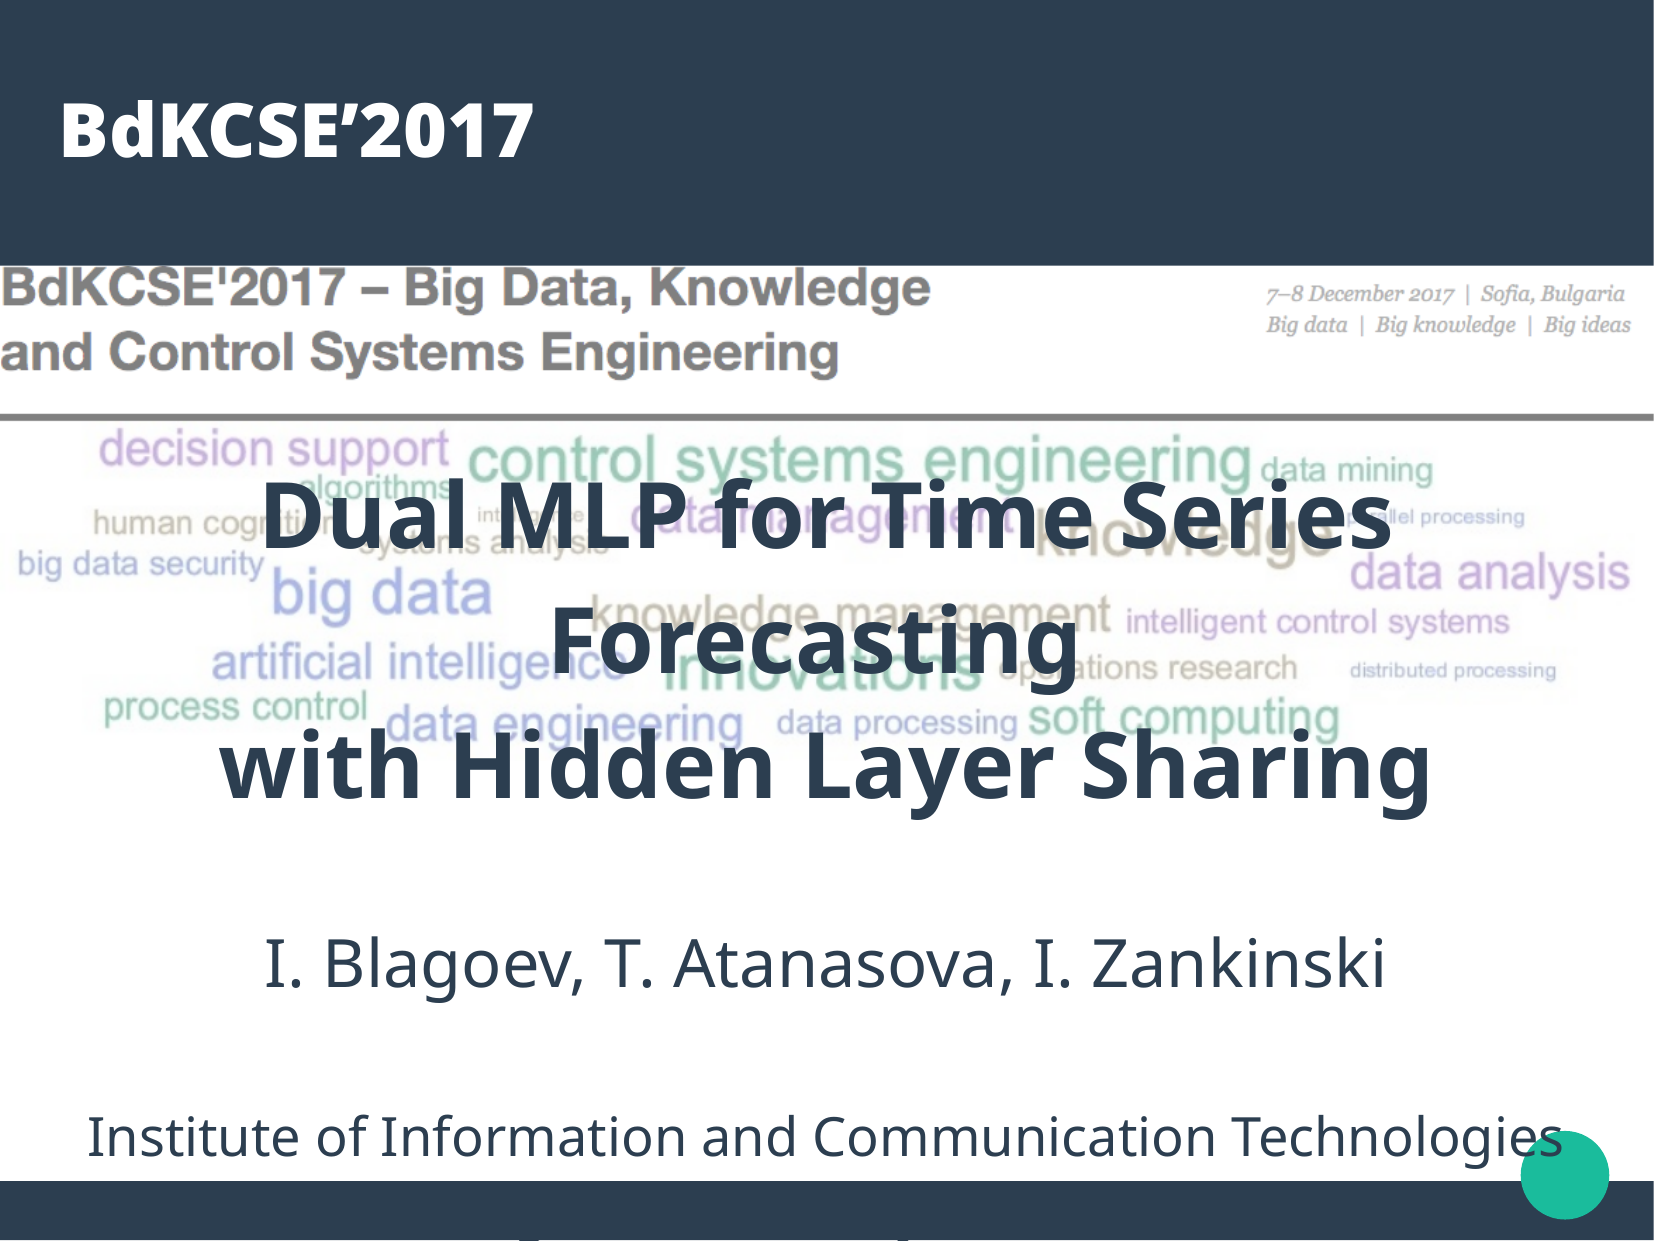

# BdKCSE’2017
Dual MLP for Time Series Forecasting
with Hidden Layer Sharing
I. Blagoev, T. Atanasova, I. Zankinski
Institute of Information and Communication Technologies
Bulgarian Academy of Sciences